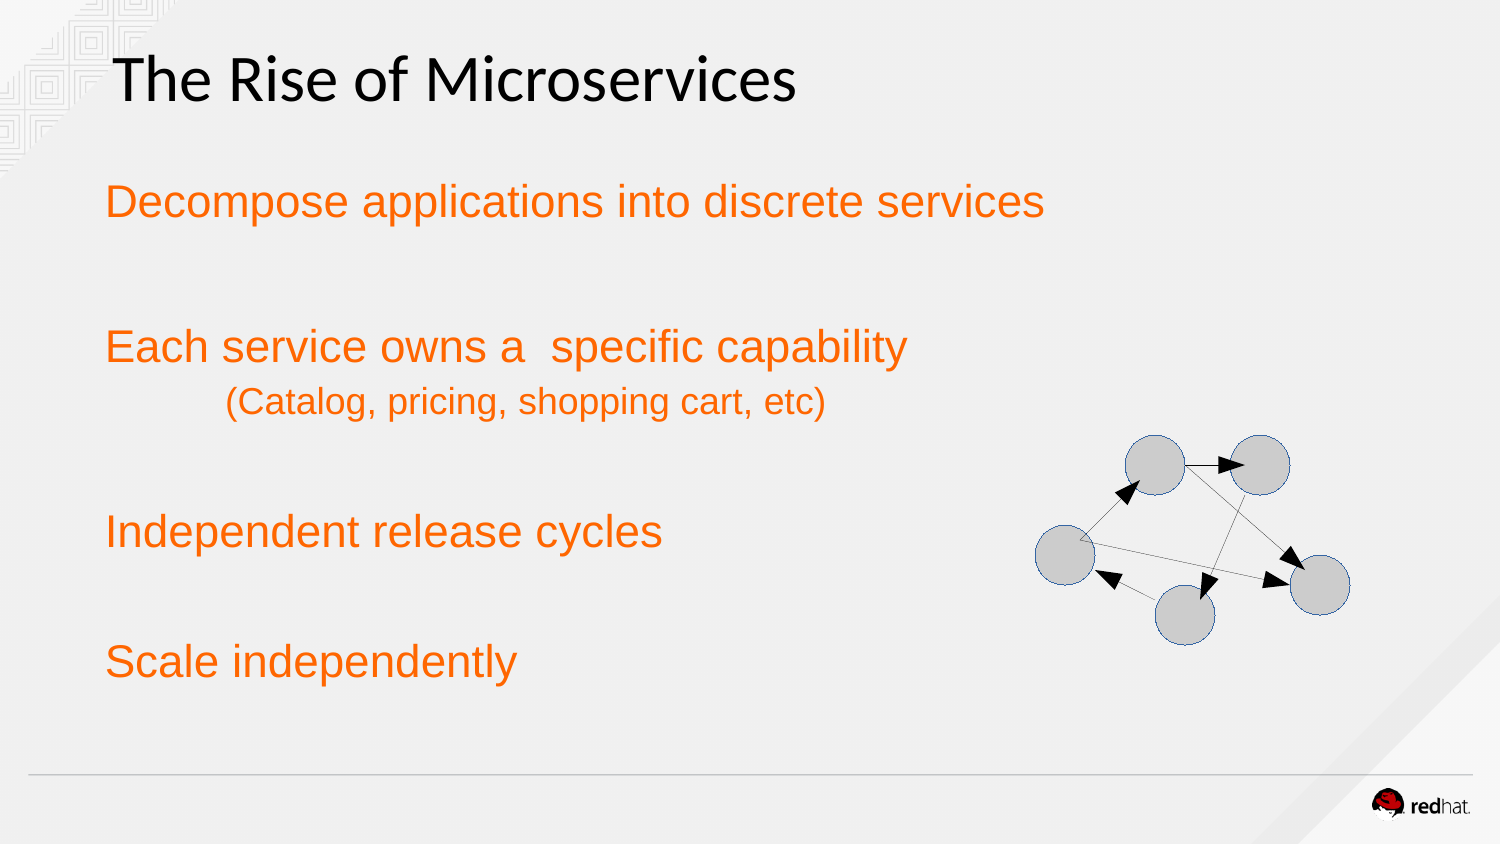

# The Rise of Microservices
Decompose applications into discrete services
Each service owns a specific capability
 (Catalog, pricing, shopping cart, etc)
Independent release cycles
Scale independently